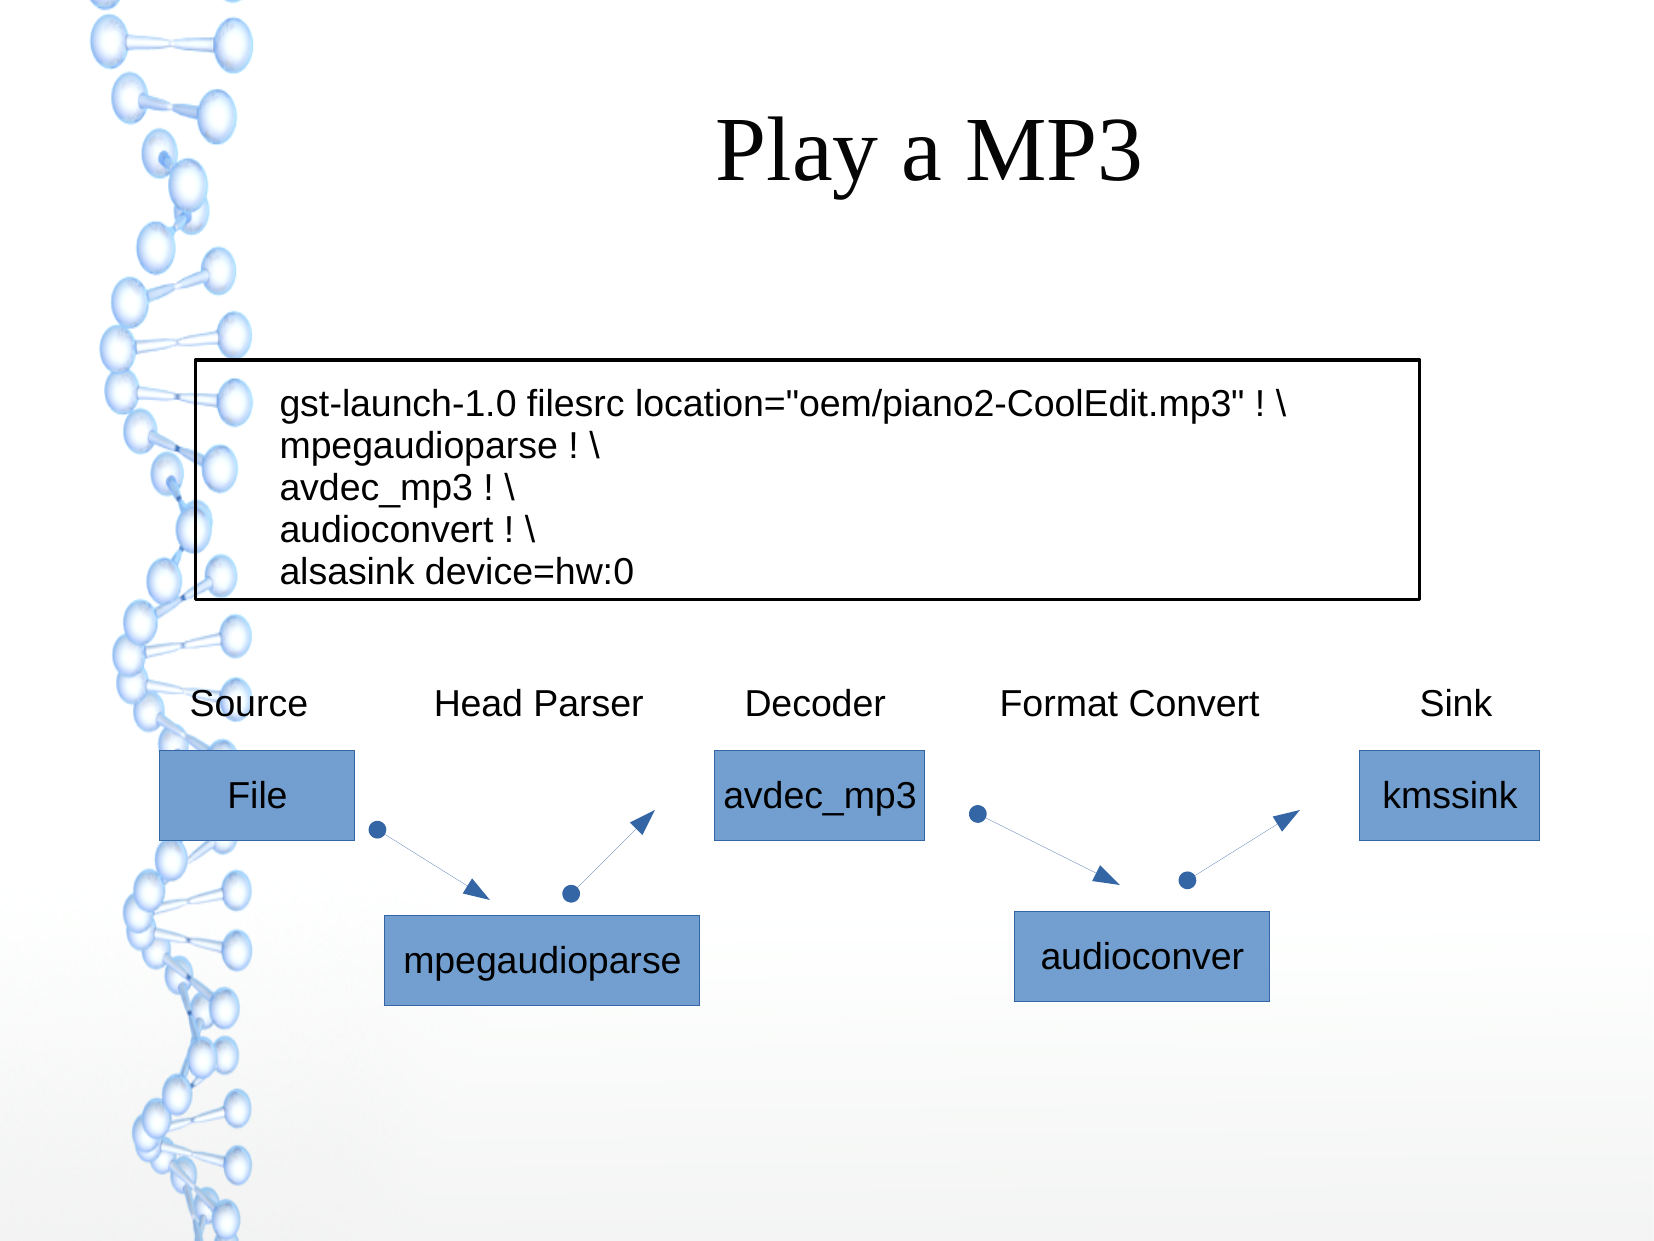

# Play a MP3
gst-launch-1.0 filesrc location="oem/piano2-CoolEdit.mp3" ! \
mpegaudioparse ! \
avdec_mp3 ! \
audioconvert ! \
alsasink device=hw:0
Source
Head Parser
Decoder
Format Convert
Sink
File
avdec_mp3
kmssink
audioconver
mpegaudioparse